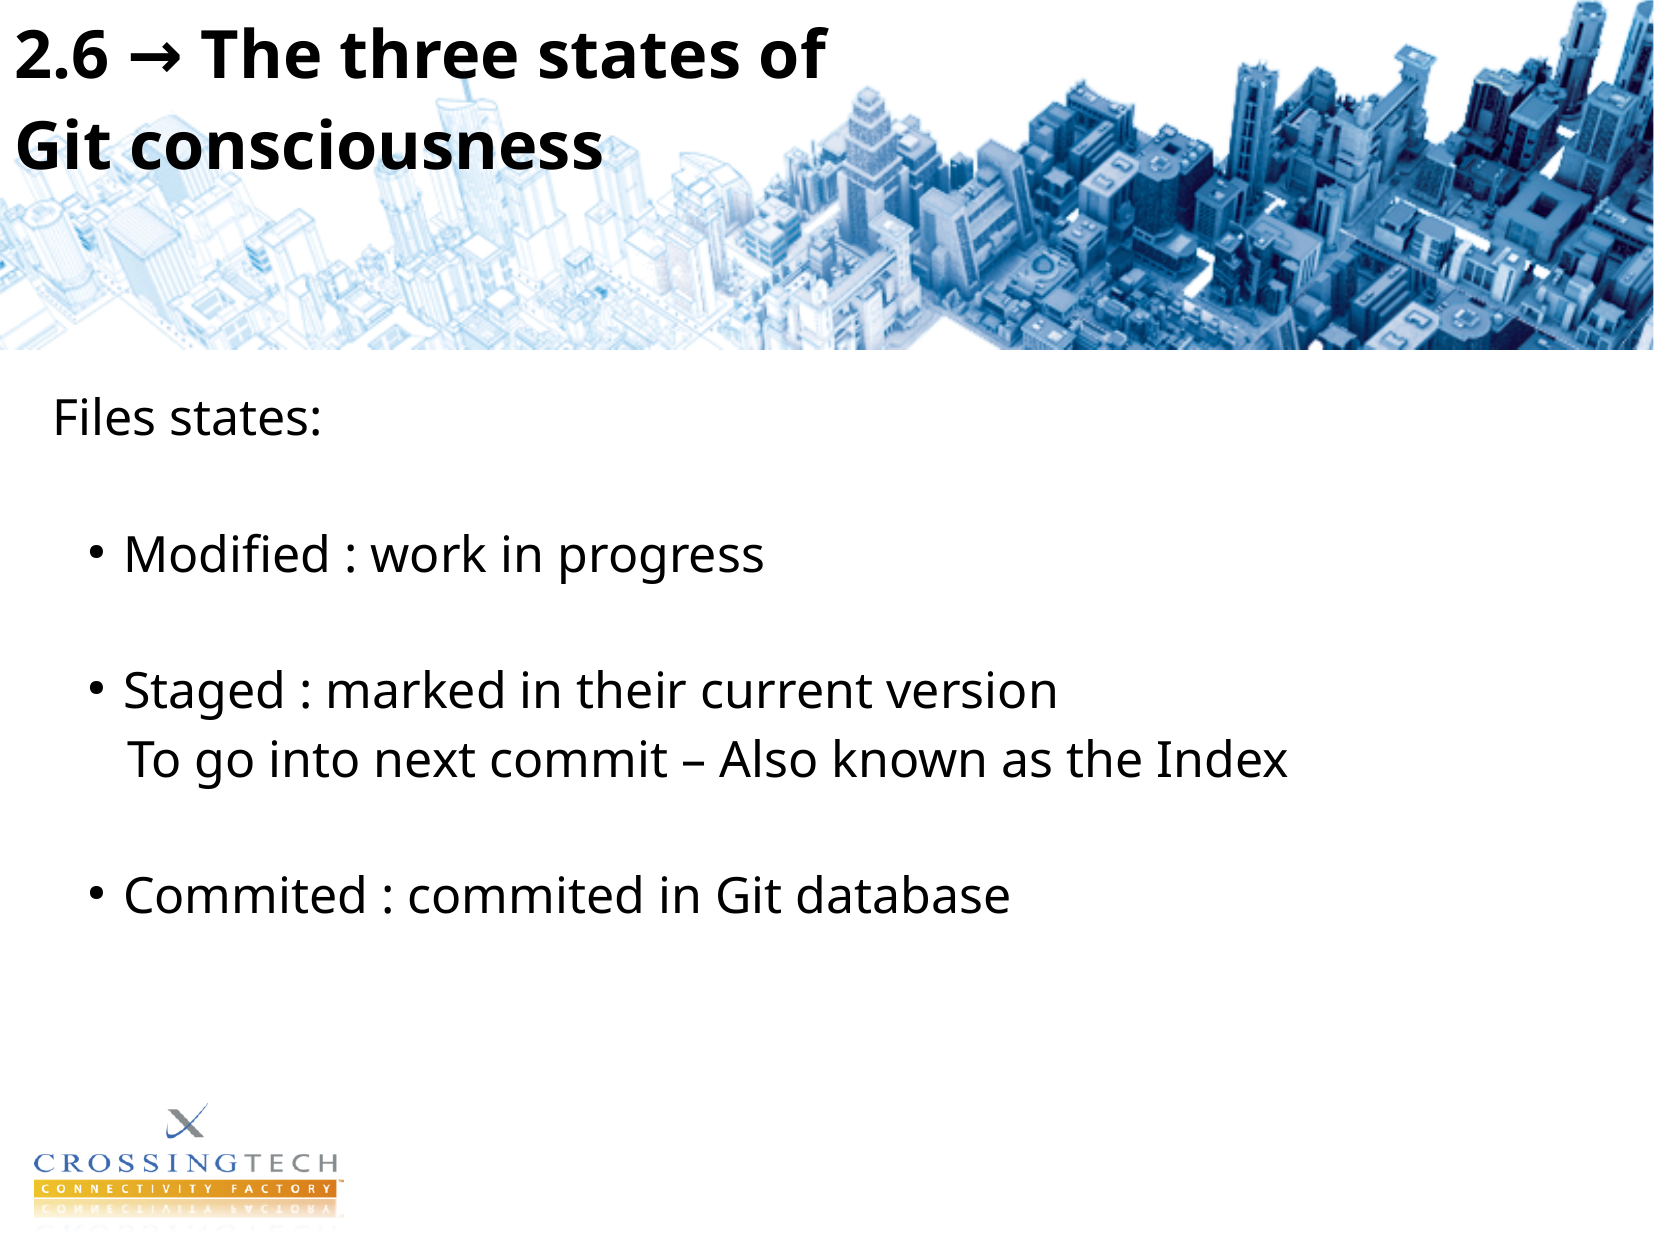

2.6 → The three states of
Git consciousness
Files states:
Modified : work in progress
Staged : marked in their current version
	To go into next commit – Also known as the Index
Commited : commited in Git database